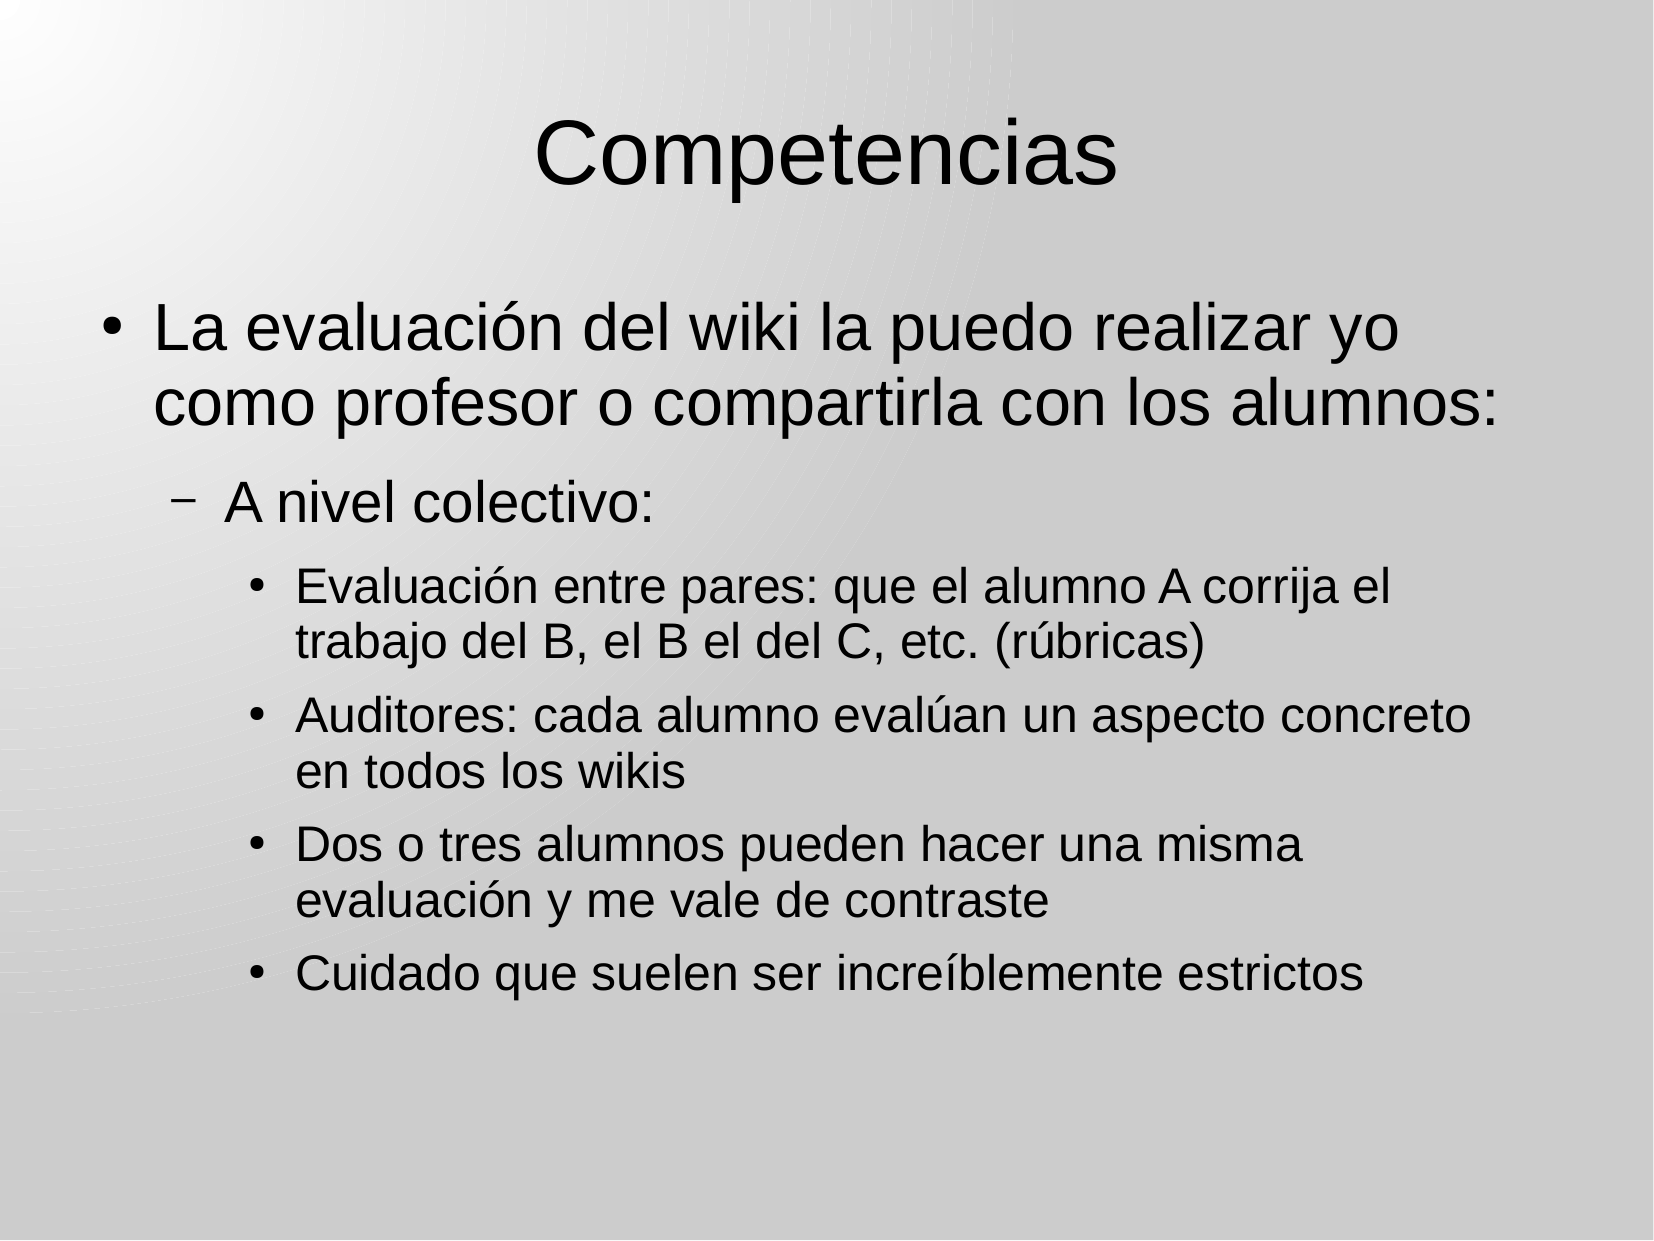

# Competencias
La evaluación del wiki la puedo realizar yo como profesor o compartirla con los alumnos:
A nivel colectivo:
Evaluación entre pares: que el alumno A corrija el trabajo del B, el B el del C, etc. (rúbricas)
Auditores: cada alumno evalúan un aspecto concreto en todos los wikis
Dos o tres alumnos pueden hacer una misma evaluación y me vale de contraste
Cuidado que suelen ser increíblemente estrictos